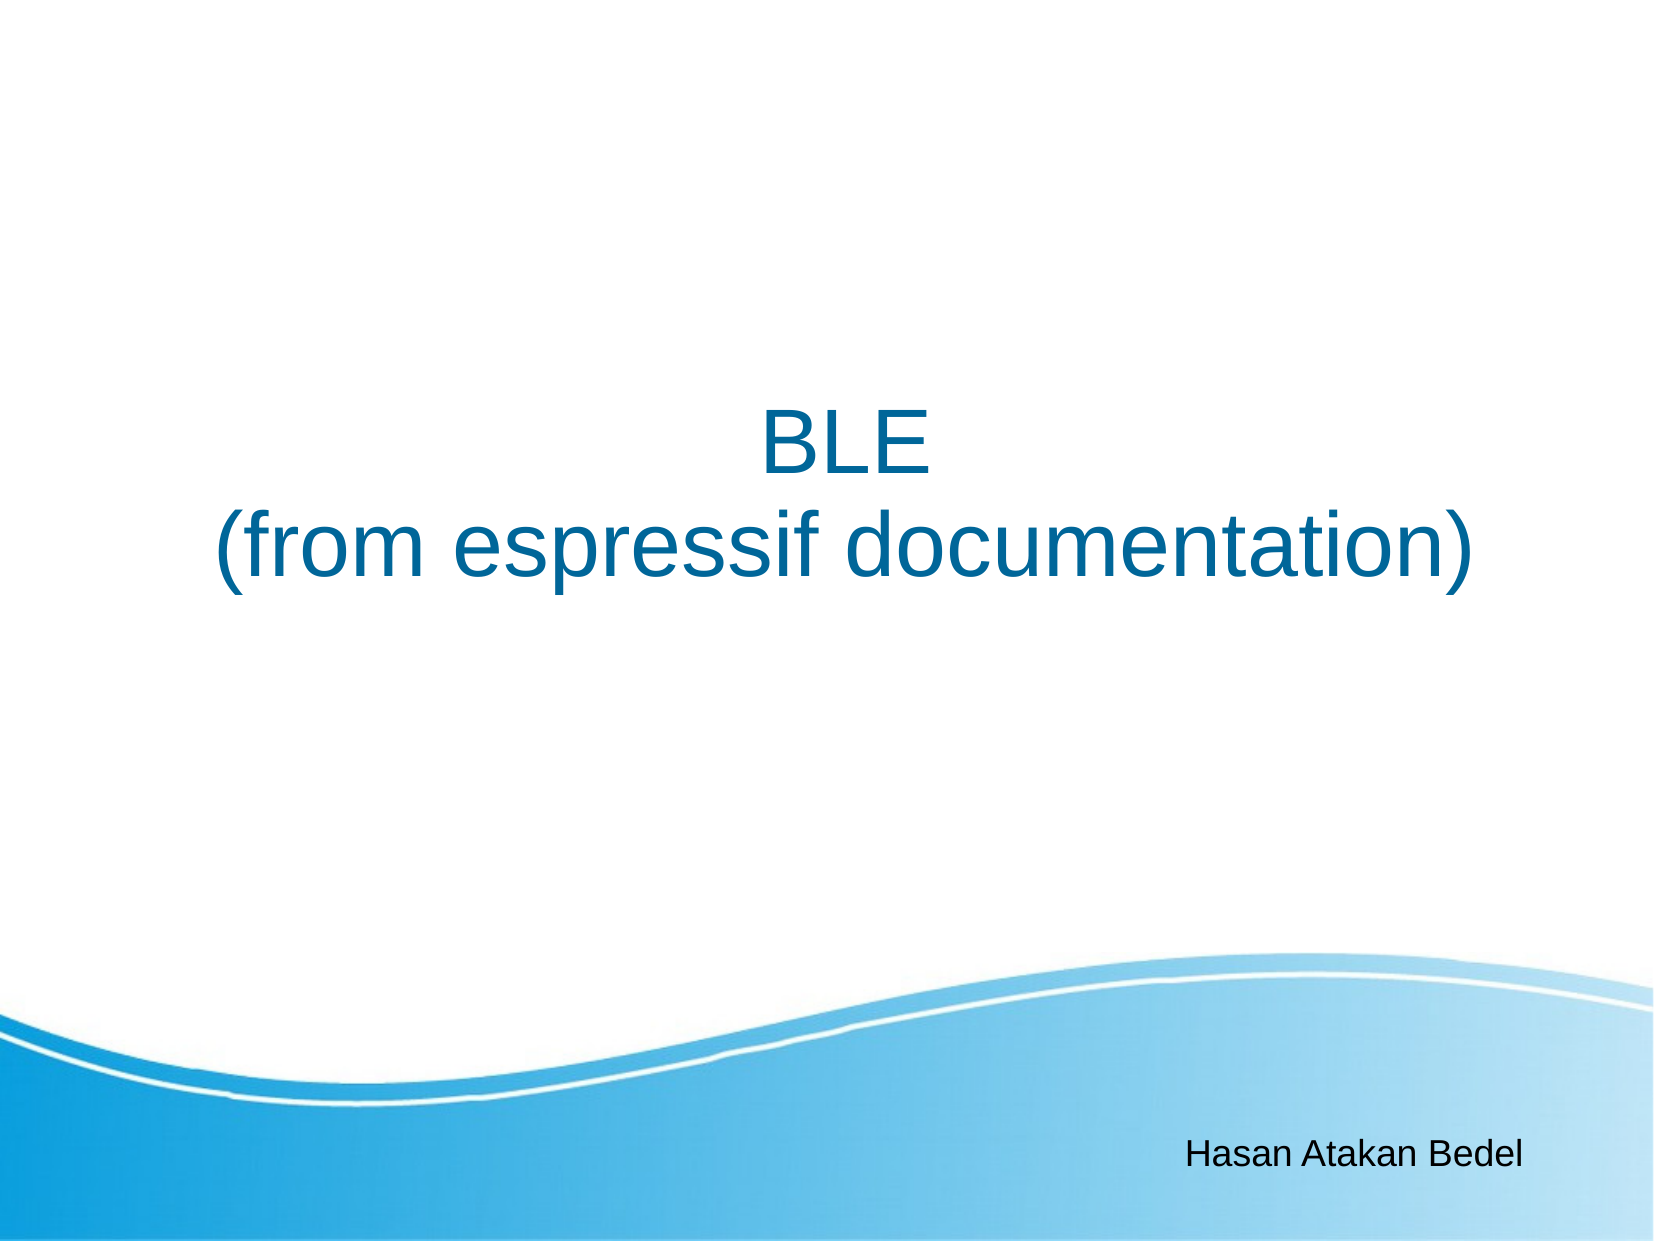

# BLE (from espressif documentation)
Hasan Atakan Bedel